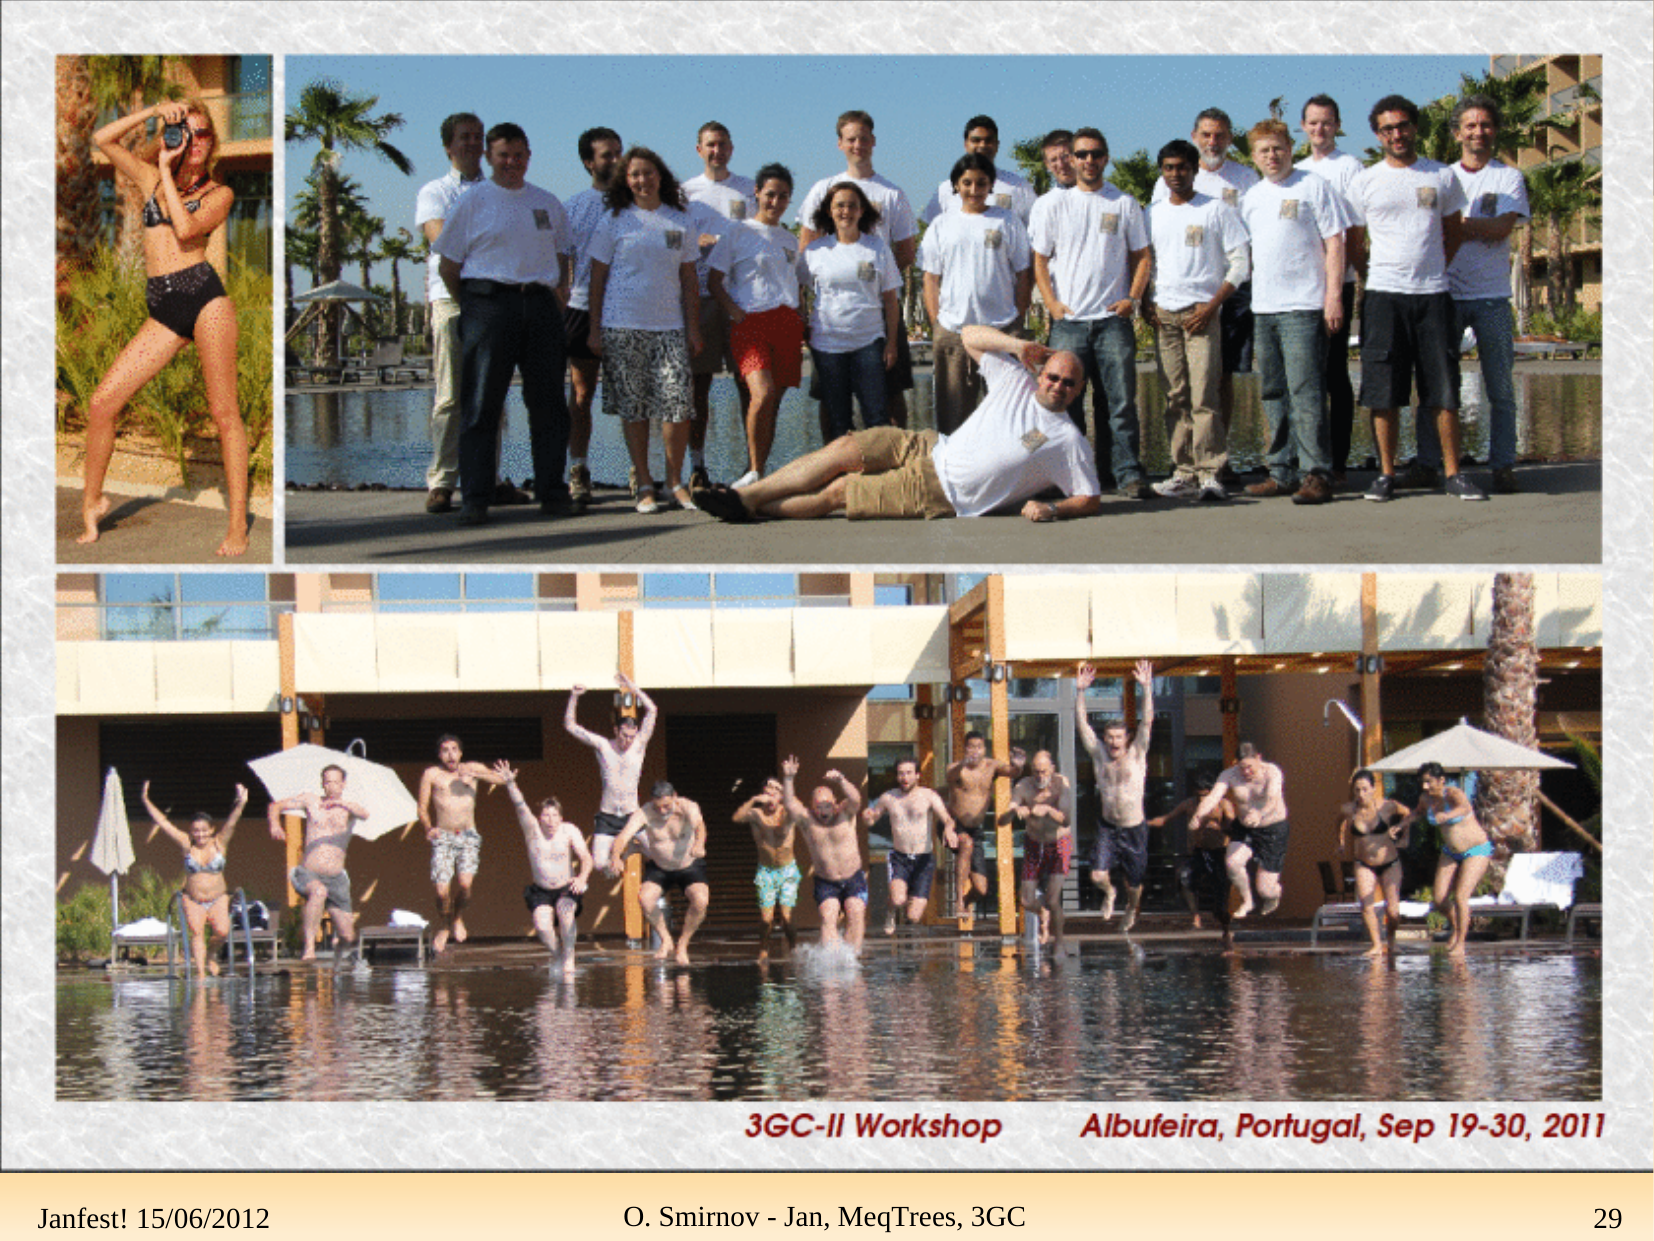

# 3GC-II: Portugal 2011
O. Smirnov - Jan, MeqTrees, 3GC
Janfest! 15/06/2012
29